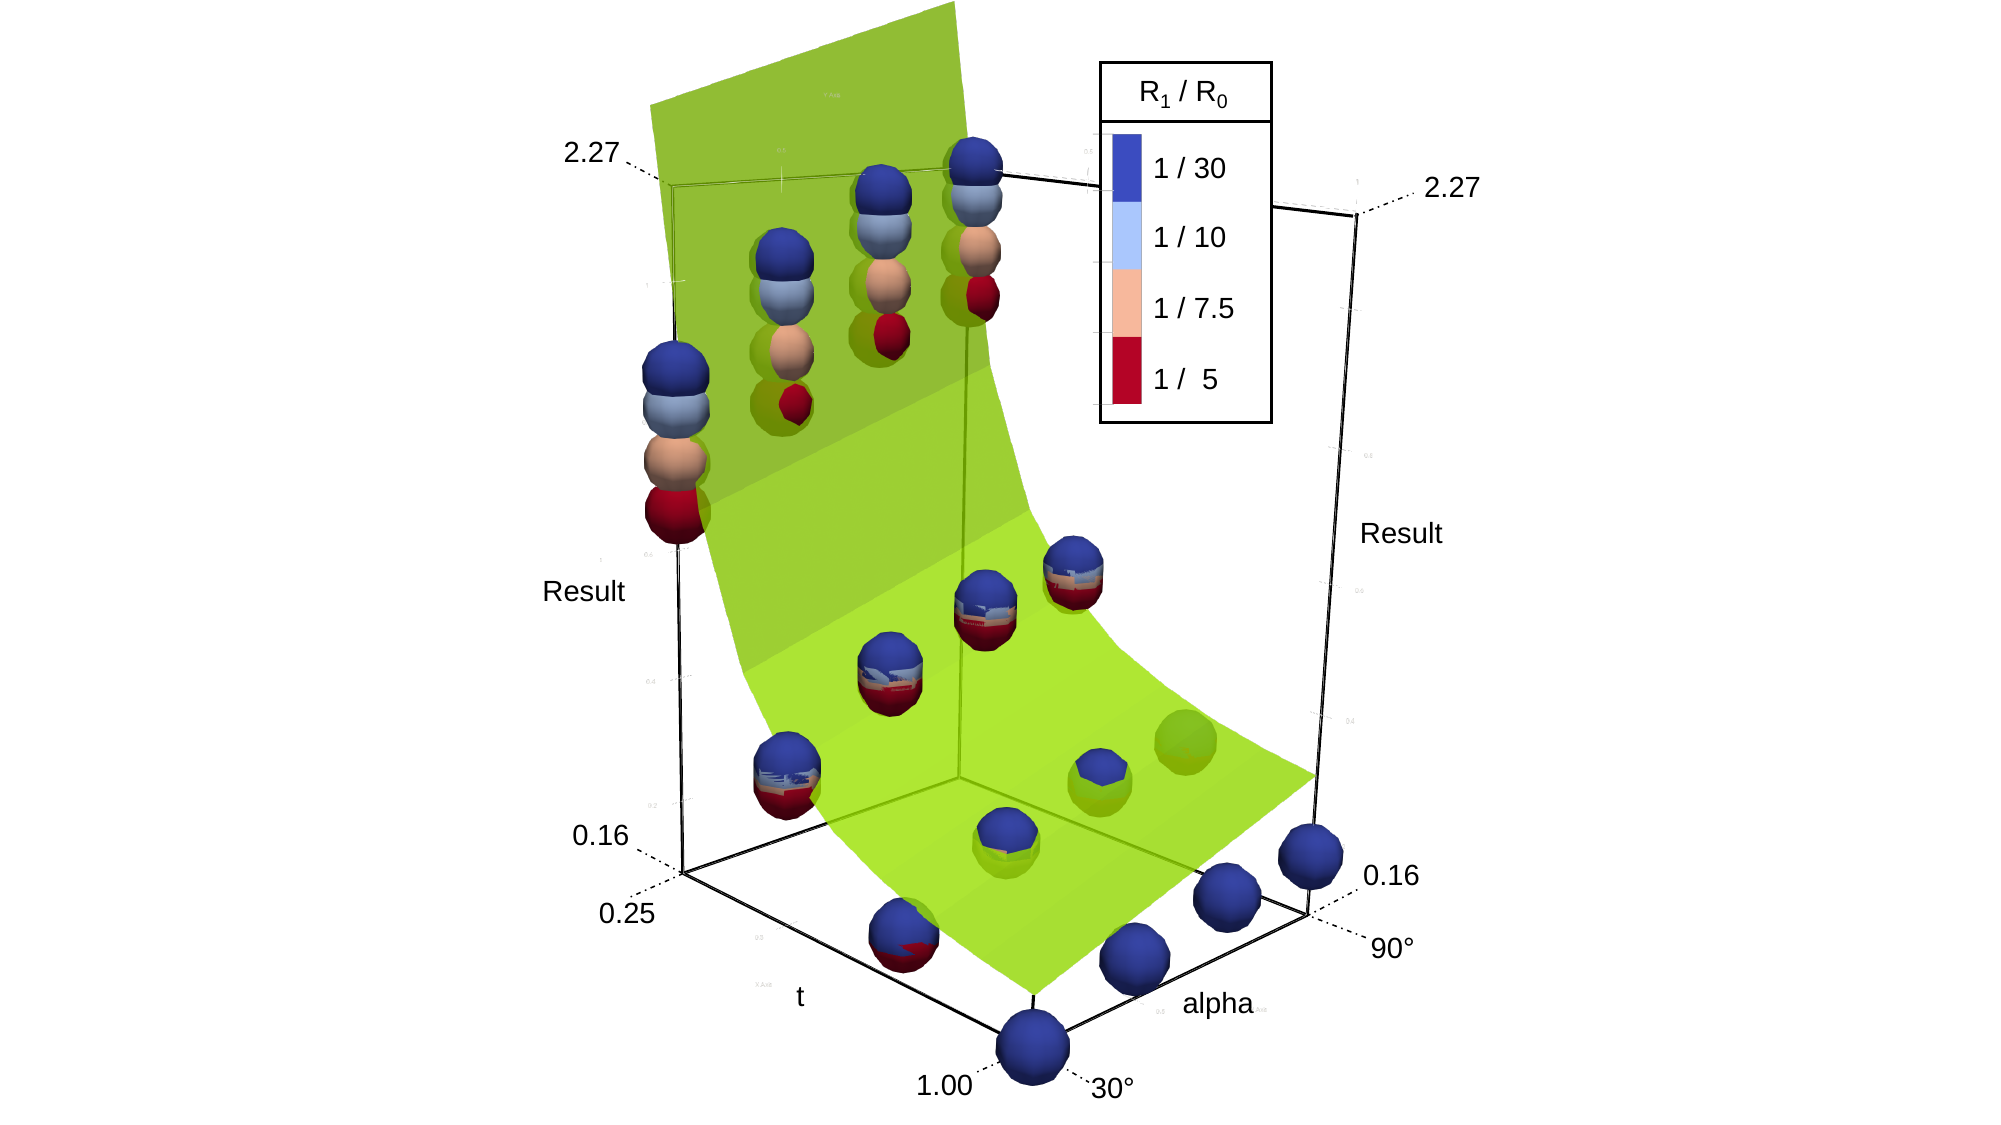

R1 / R0
1 / 30
1 / 10
1 / 7.5
1 / 5
2.27
2.27
Result
Result
0.16
0.16
0.25
90°
t
alpha
1.00
30°